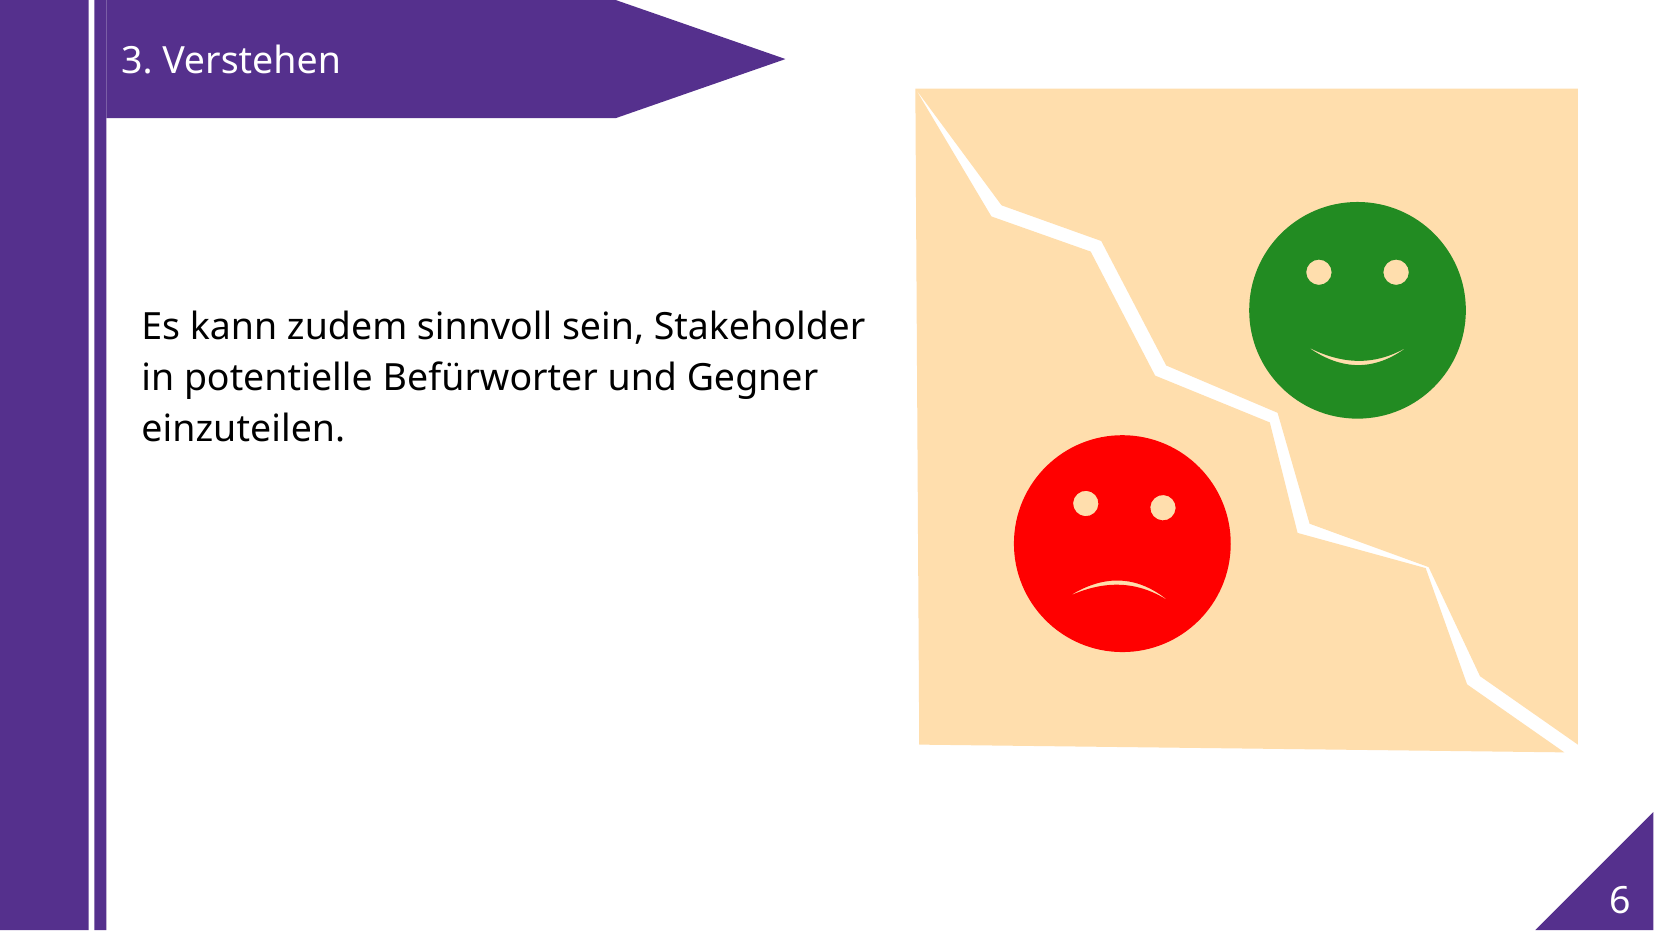

3. Verstehen
Es kann zudem sinnvoll sein, Stakeholder
in potentielle Befürworter und Gegner
einzuteilen.